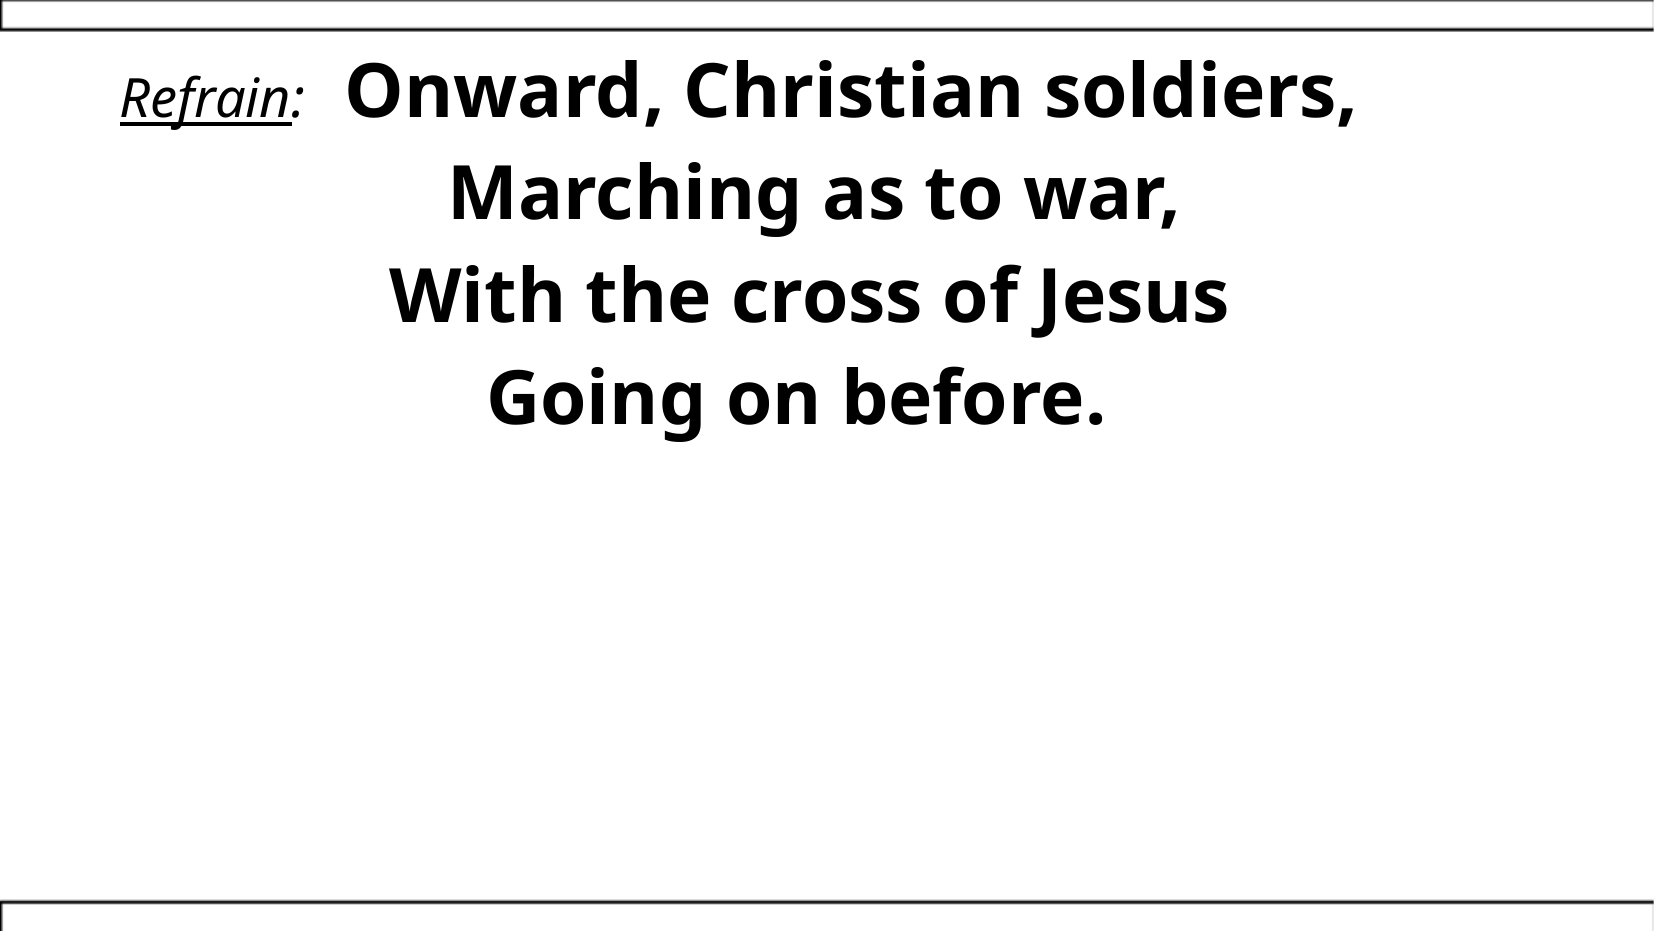

Refrain:	Onward, Christian soldiers,
 Marching as to war,
 With the cross of Jesus
 Going on before.